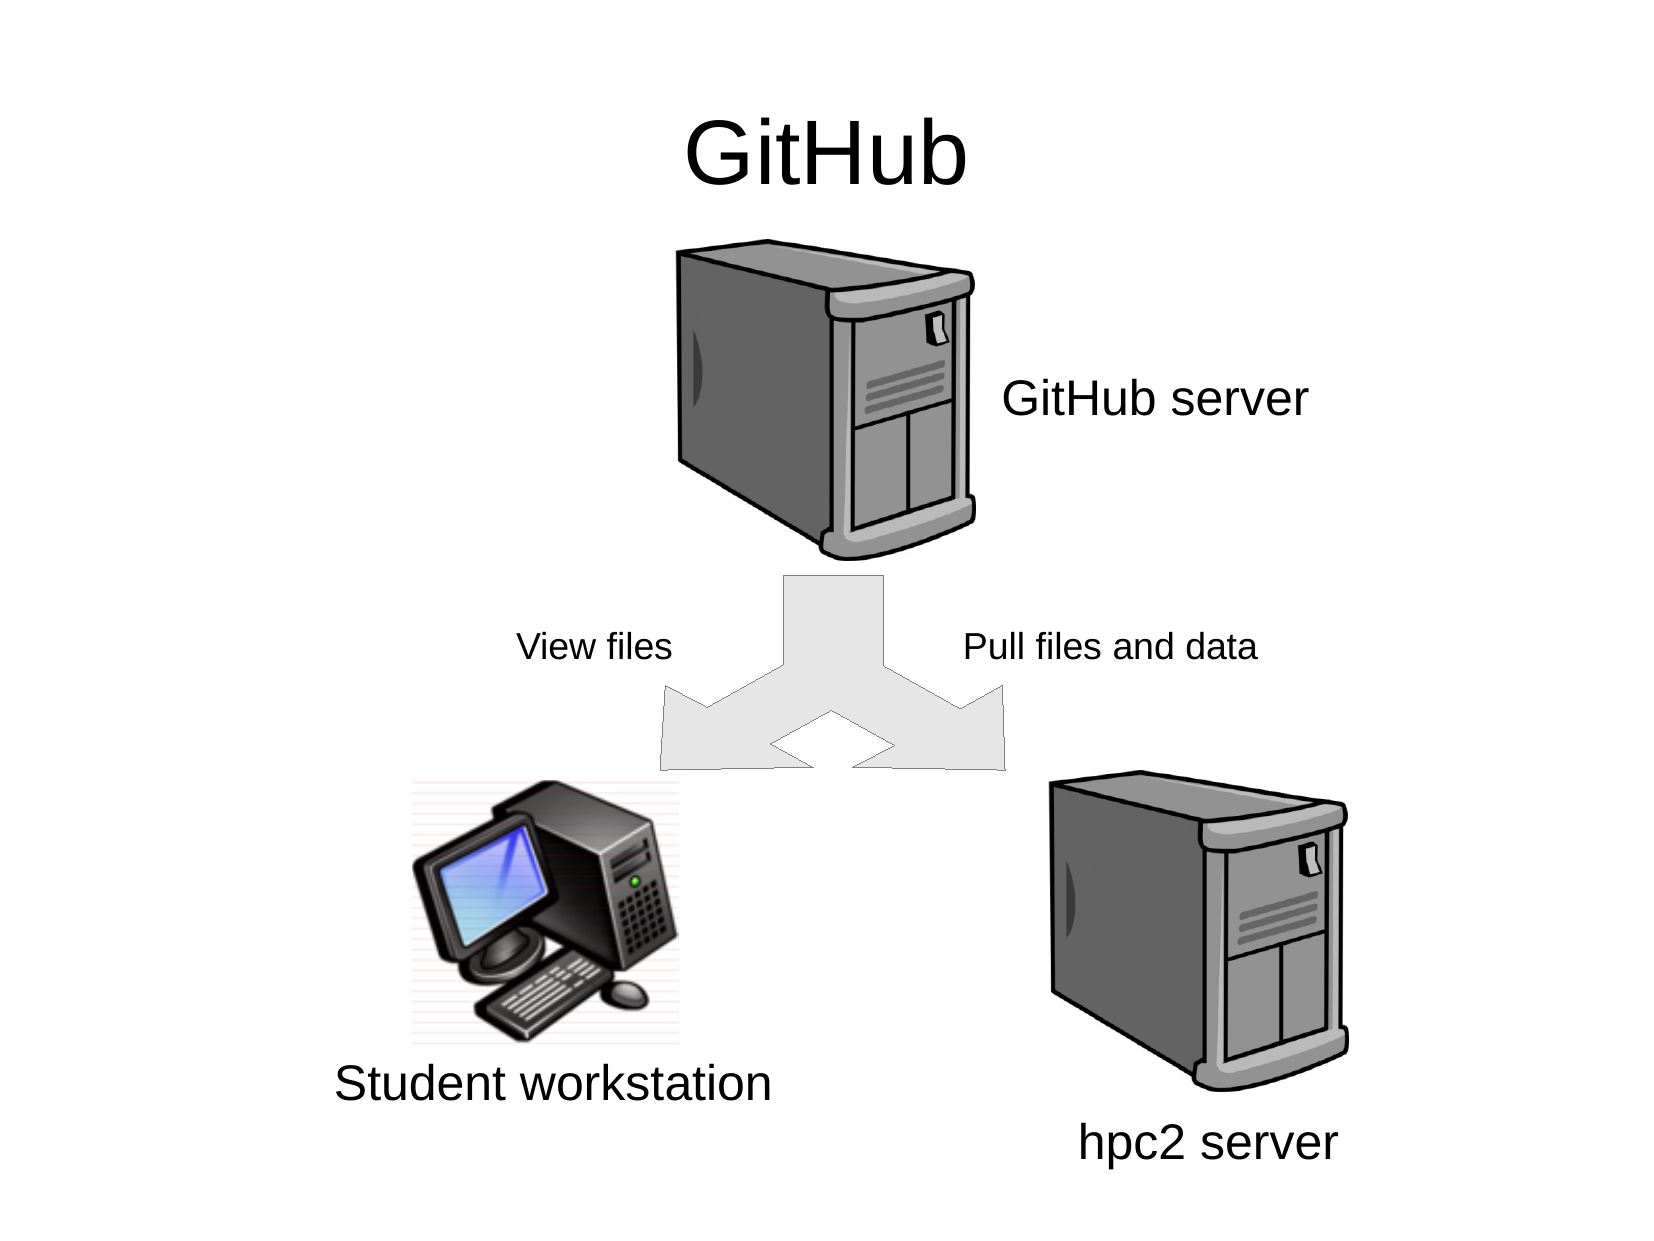

# GitHub
GitHub server
View files
Pull files and data
Student workstation
hpc2 server